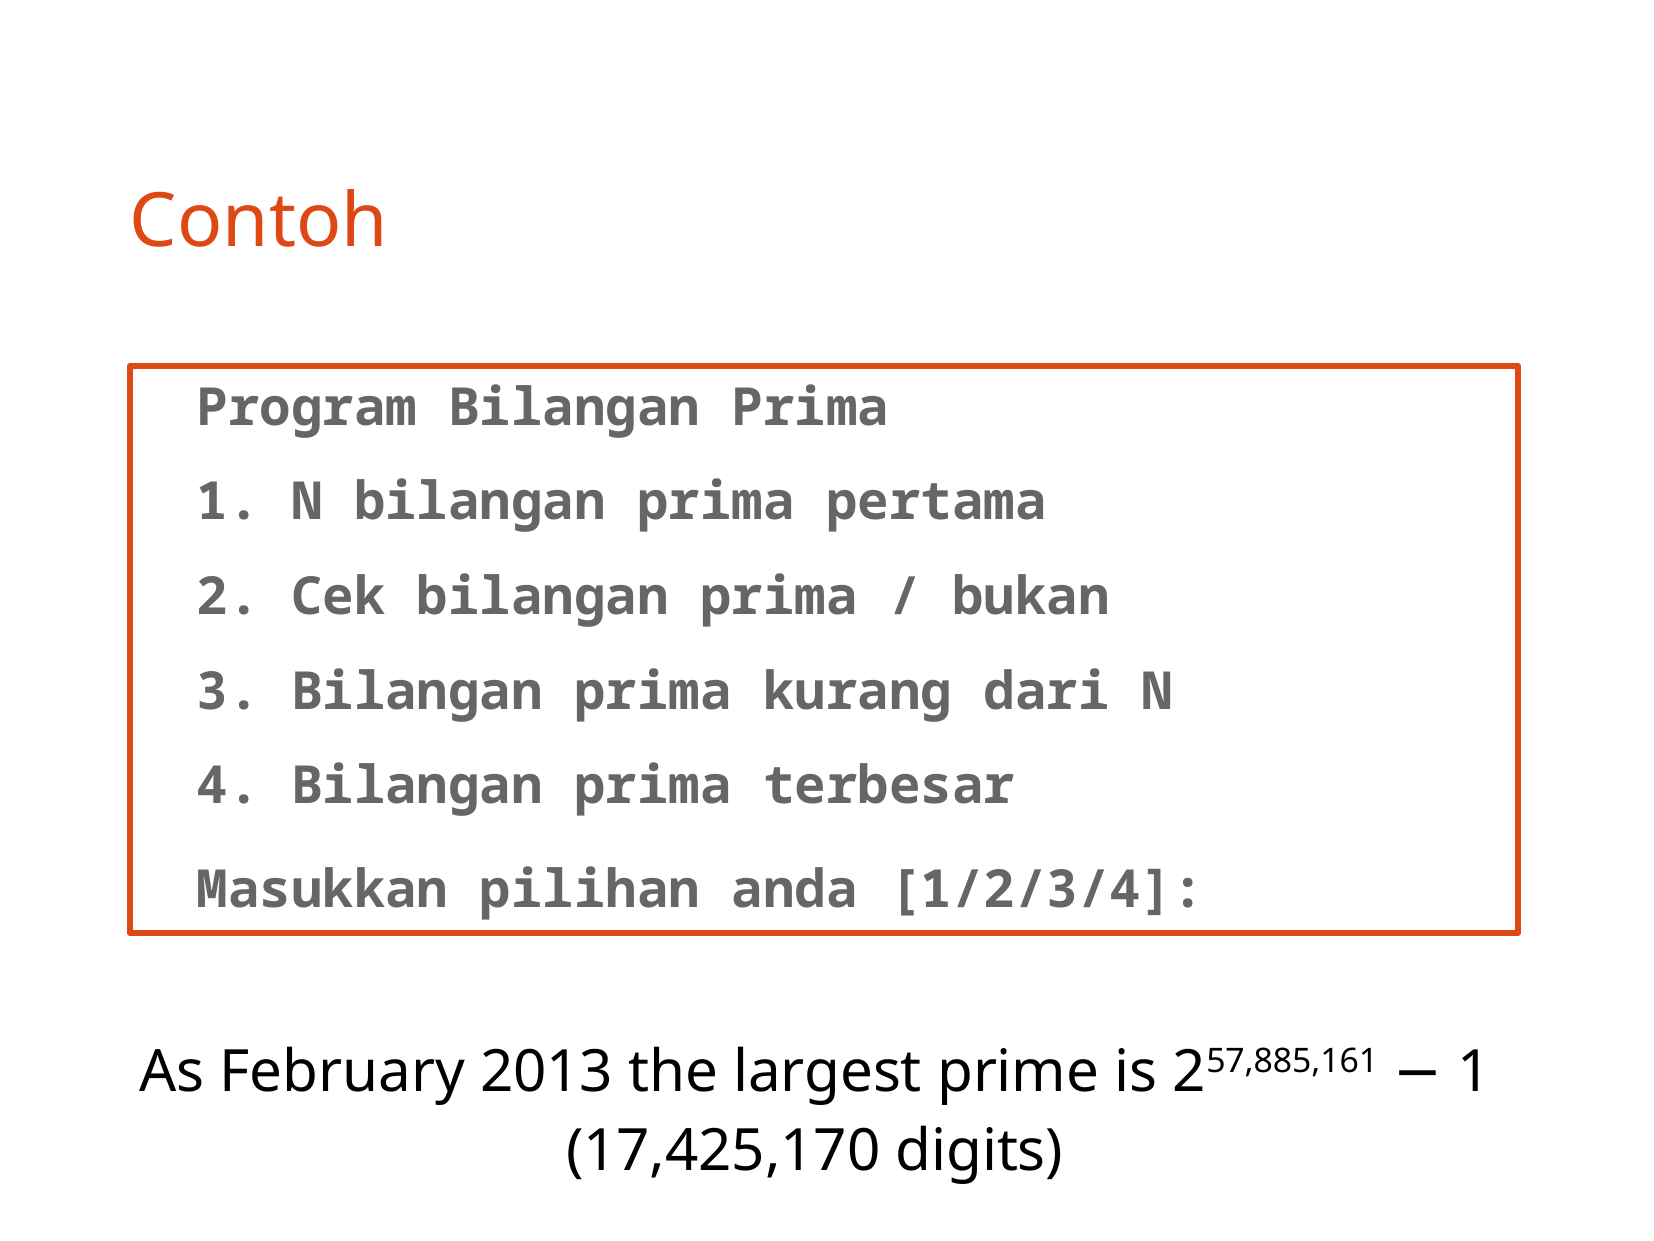

# Contoh
Program Bilangan Prima
1. N bilangan prima pertama
2. Cek bilangan prima / bukan
3. Bilangan prima kurang dari N
4. Bilangan prima terbesar
Masukkan pilihan anda [1/2/3/4]:
As February 2013 the largest prime is 257,885,161 − 1 (17,425,170 digits)